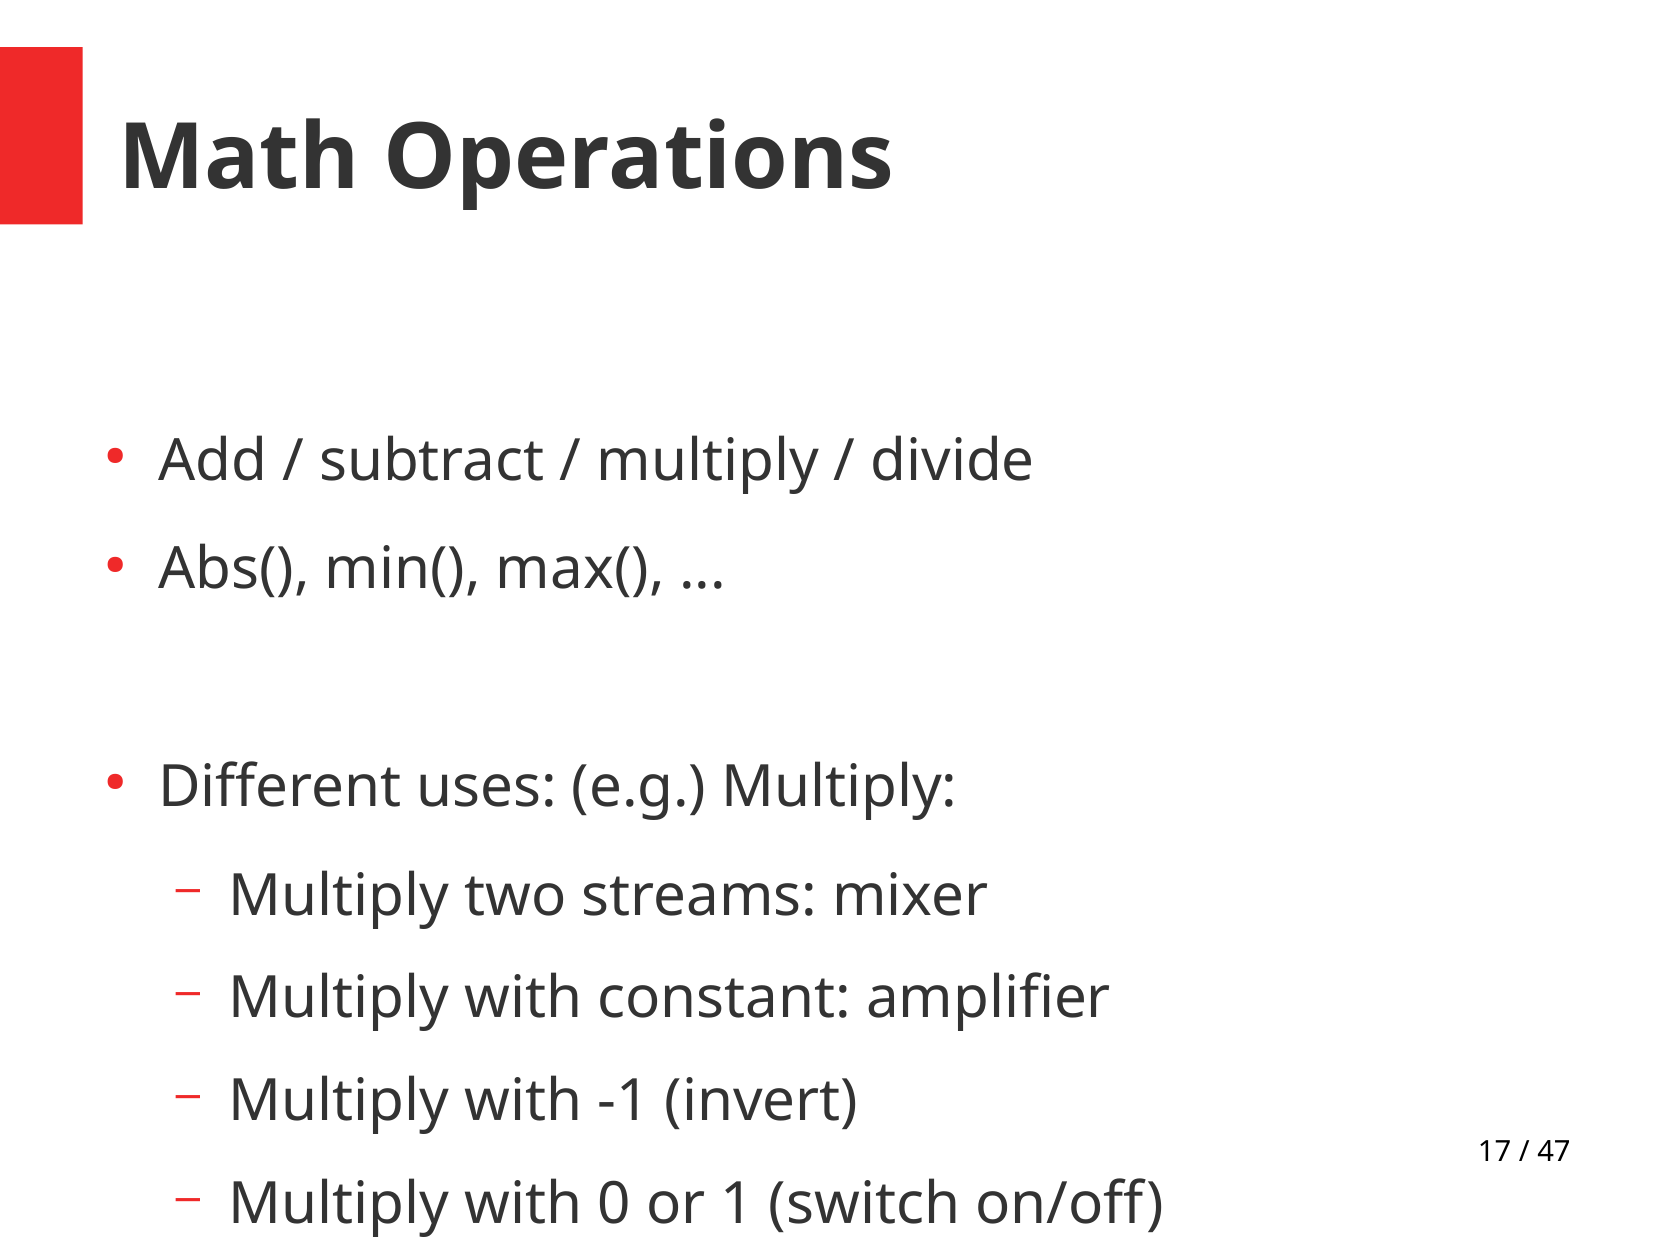

# Math Operations
Add / subtract / multiply / divide
Abs(), min(), max(), ...
Different uses: (e.g.) Multiply:
Multiply two streams: mixer
Multiply with constant: amplifier
Multiply with -1 (invert)
Multiply with 0 or 1 (switch on/off)
17